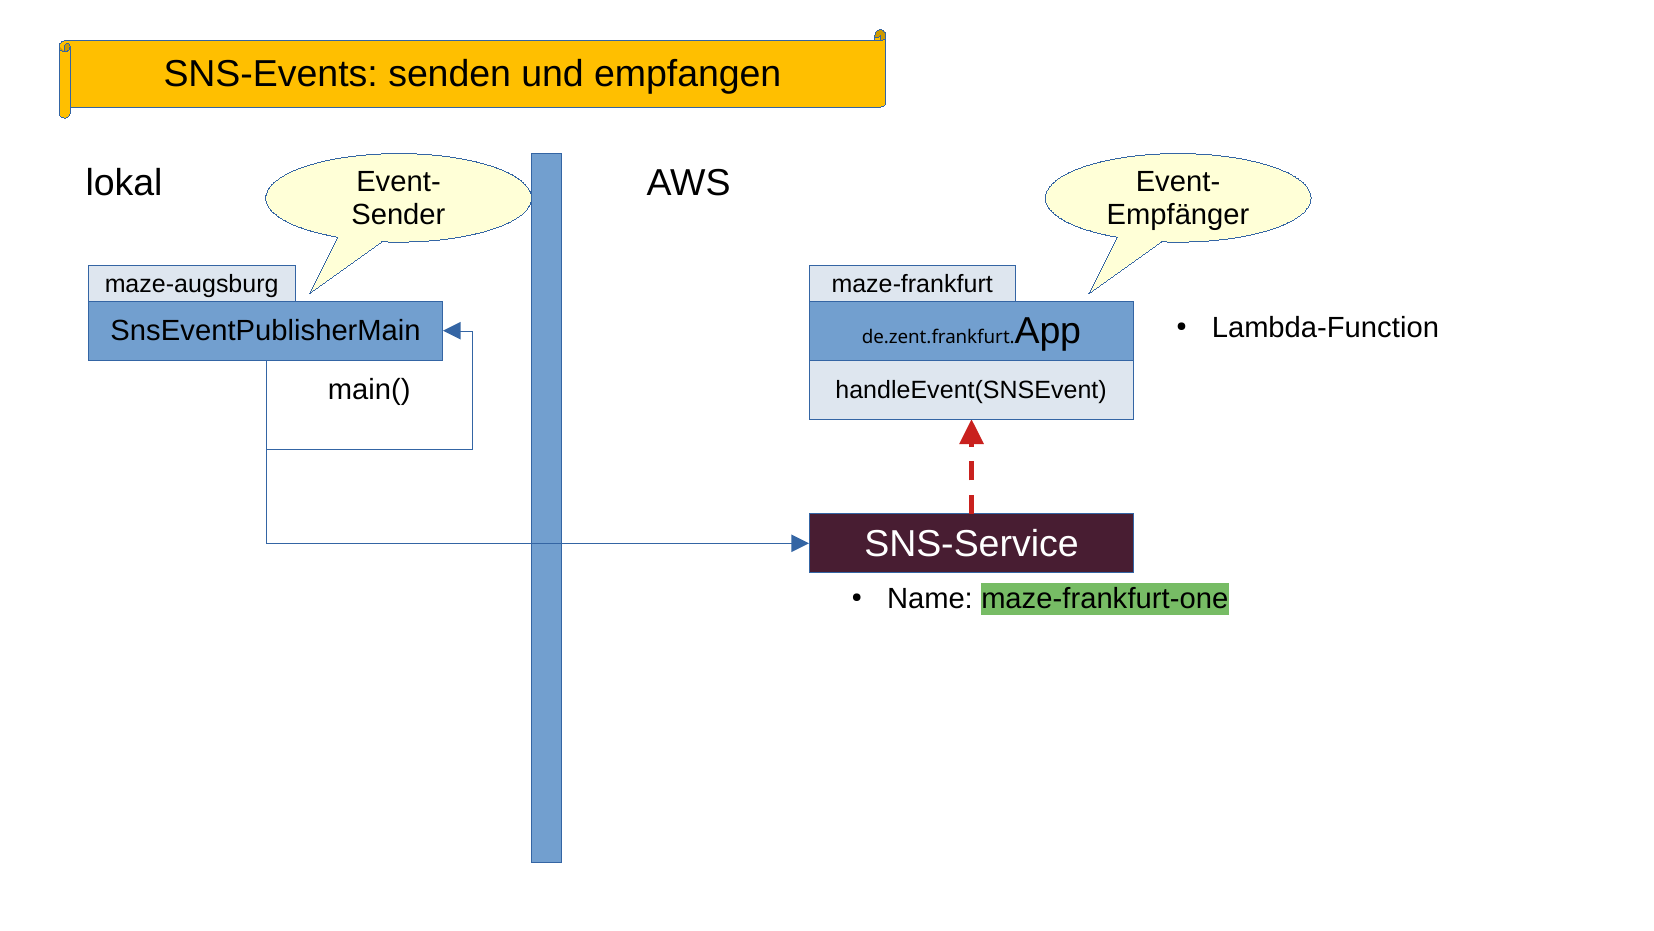

SNS-Events: senden und empfangen
lokal
Event-Sender
AWS
Event-Empfänger
maze-augsburg
maze-frankfurt
SnsEventPublisherMain
de.zent.frankfurt.App
Lambda-Function
handleEvent(SNSEvent)
SNS-Service
Name: maze-frankfurt-one